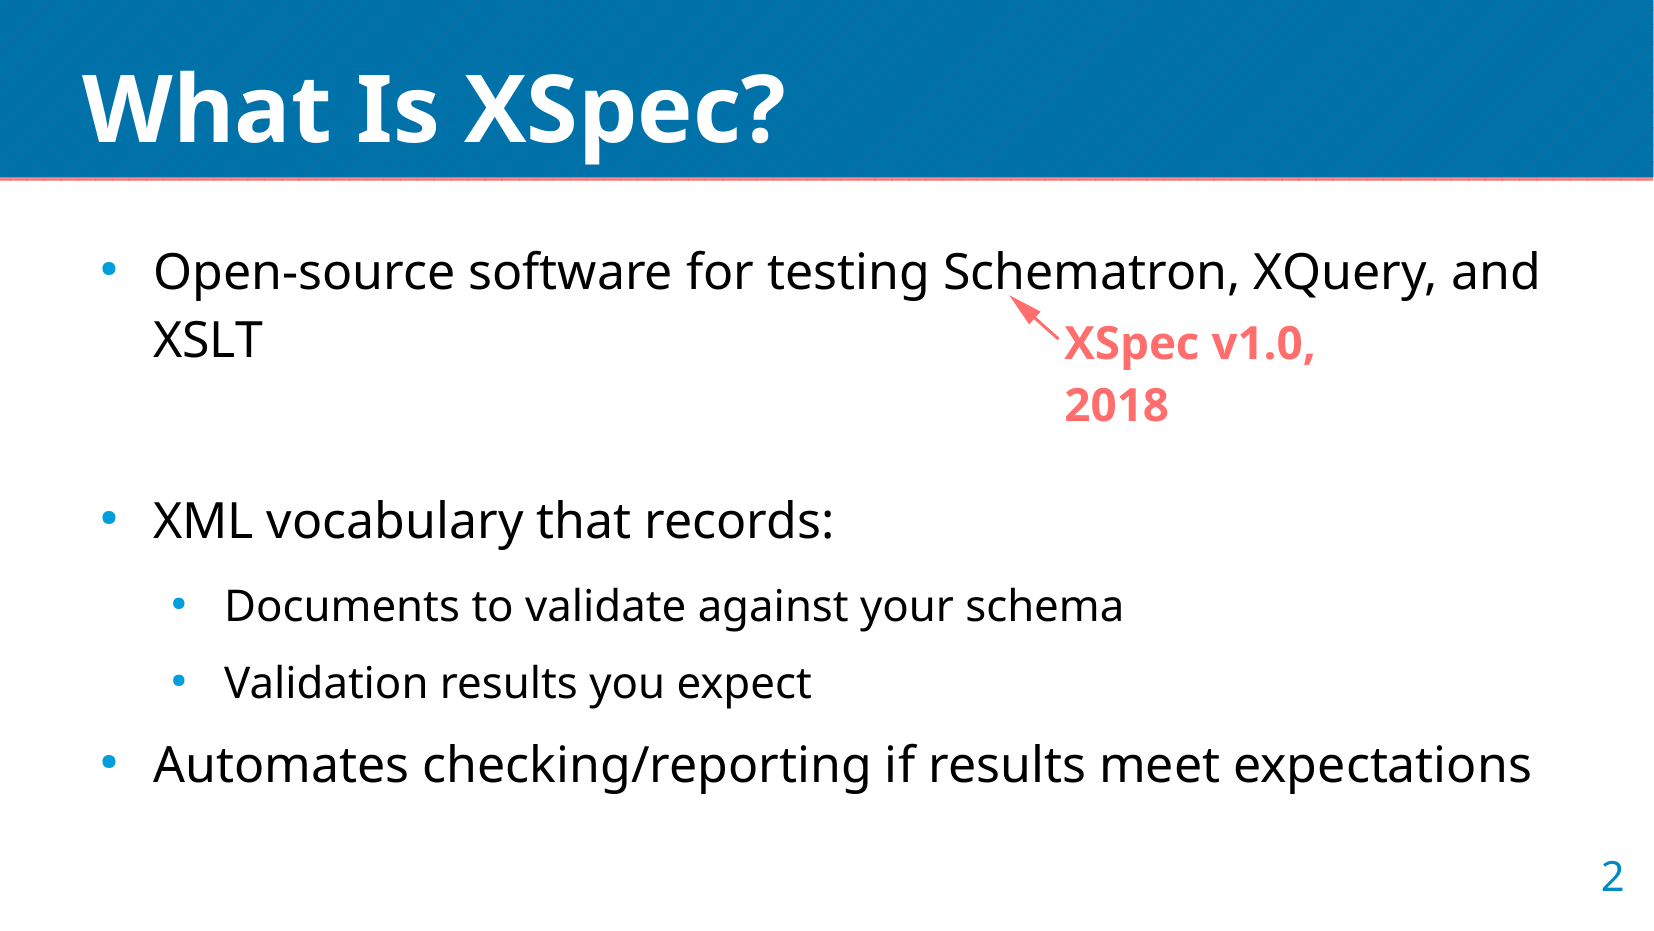

# What Is XSpec?
Open-source software for testing Schematron, XQuery, and XSLT
XML vocabulary that records:
Documents to validate against your schema
Validation results you expect
Automates checking/reporting if results meet expectations
XSpec v1.0, 2018